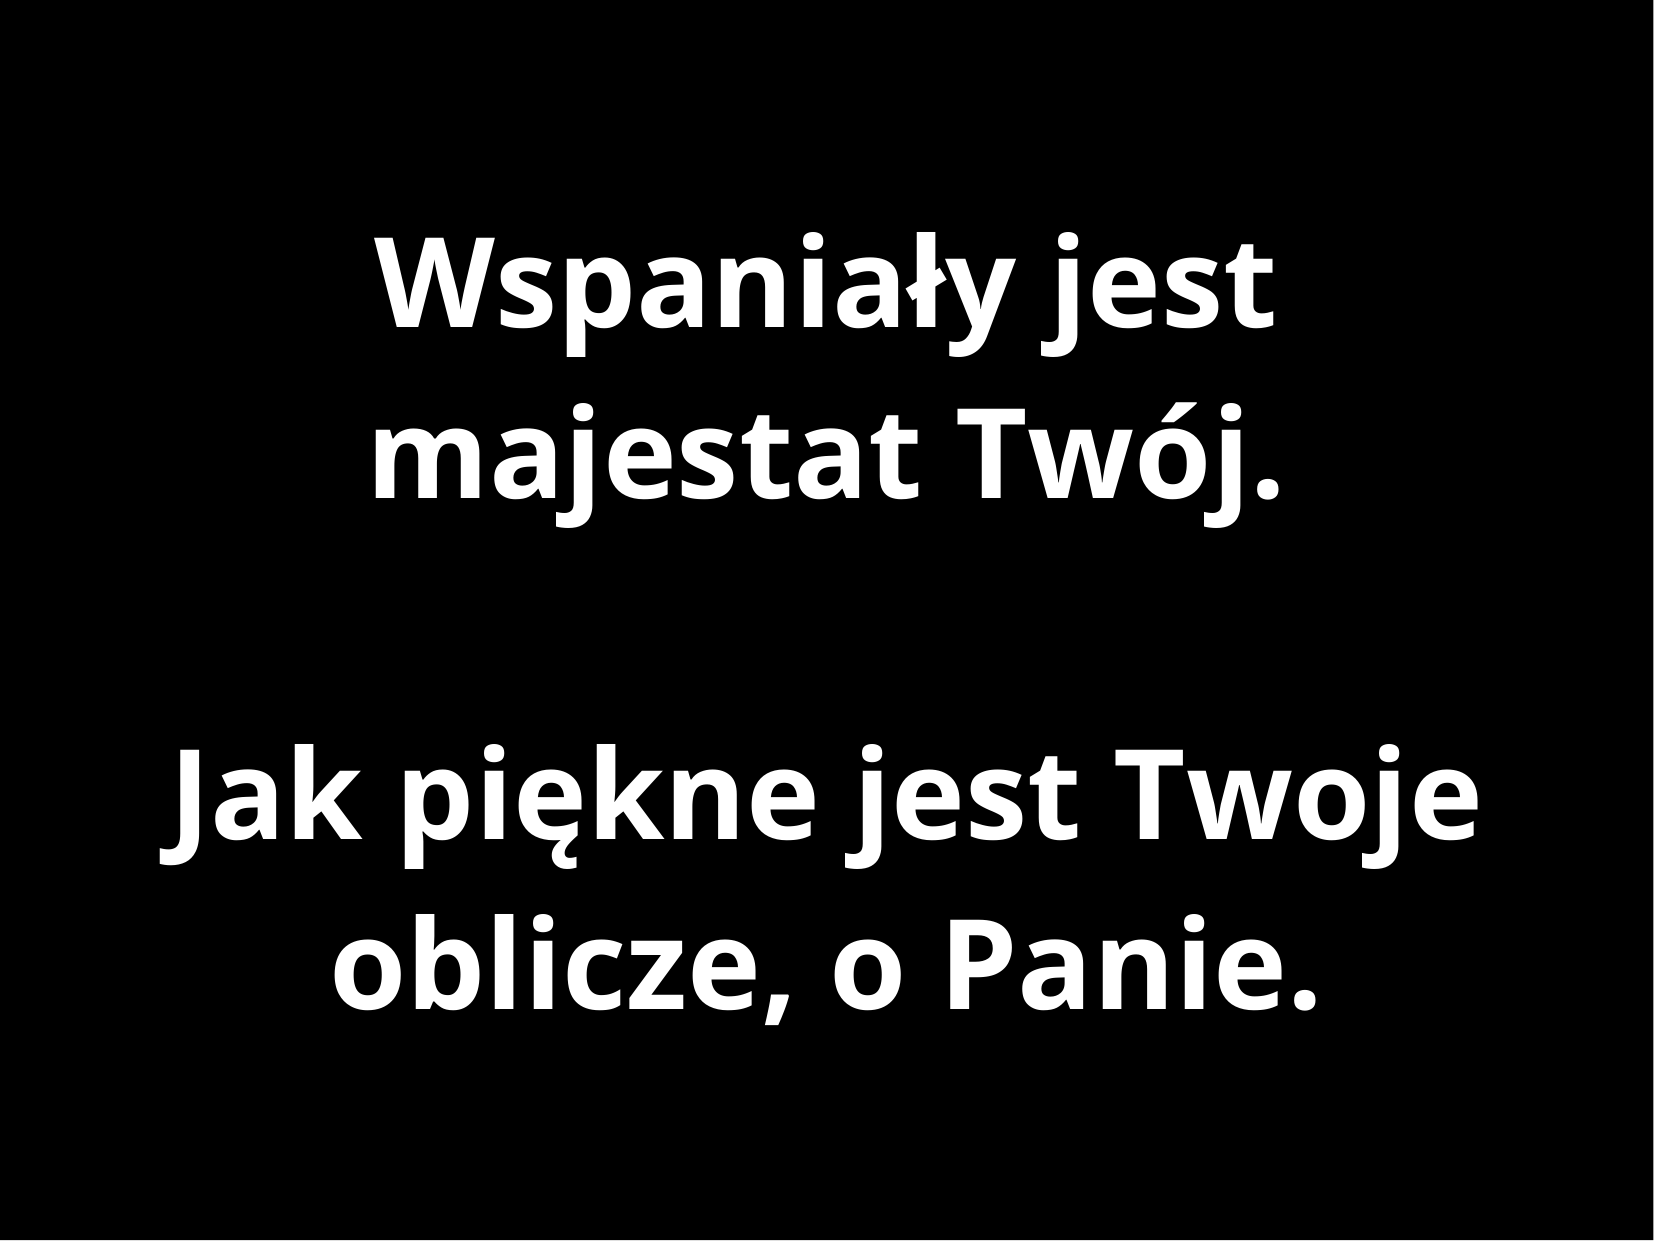

# Wspaniały jest majestat Twój. Jak piękne jest Twoje oblicze, o Panie.